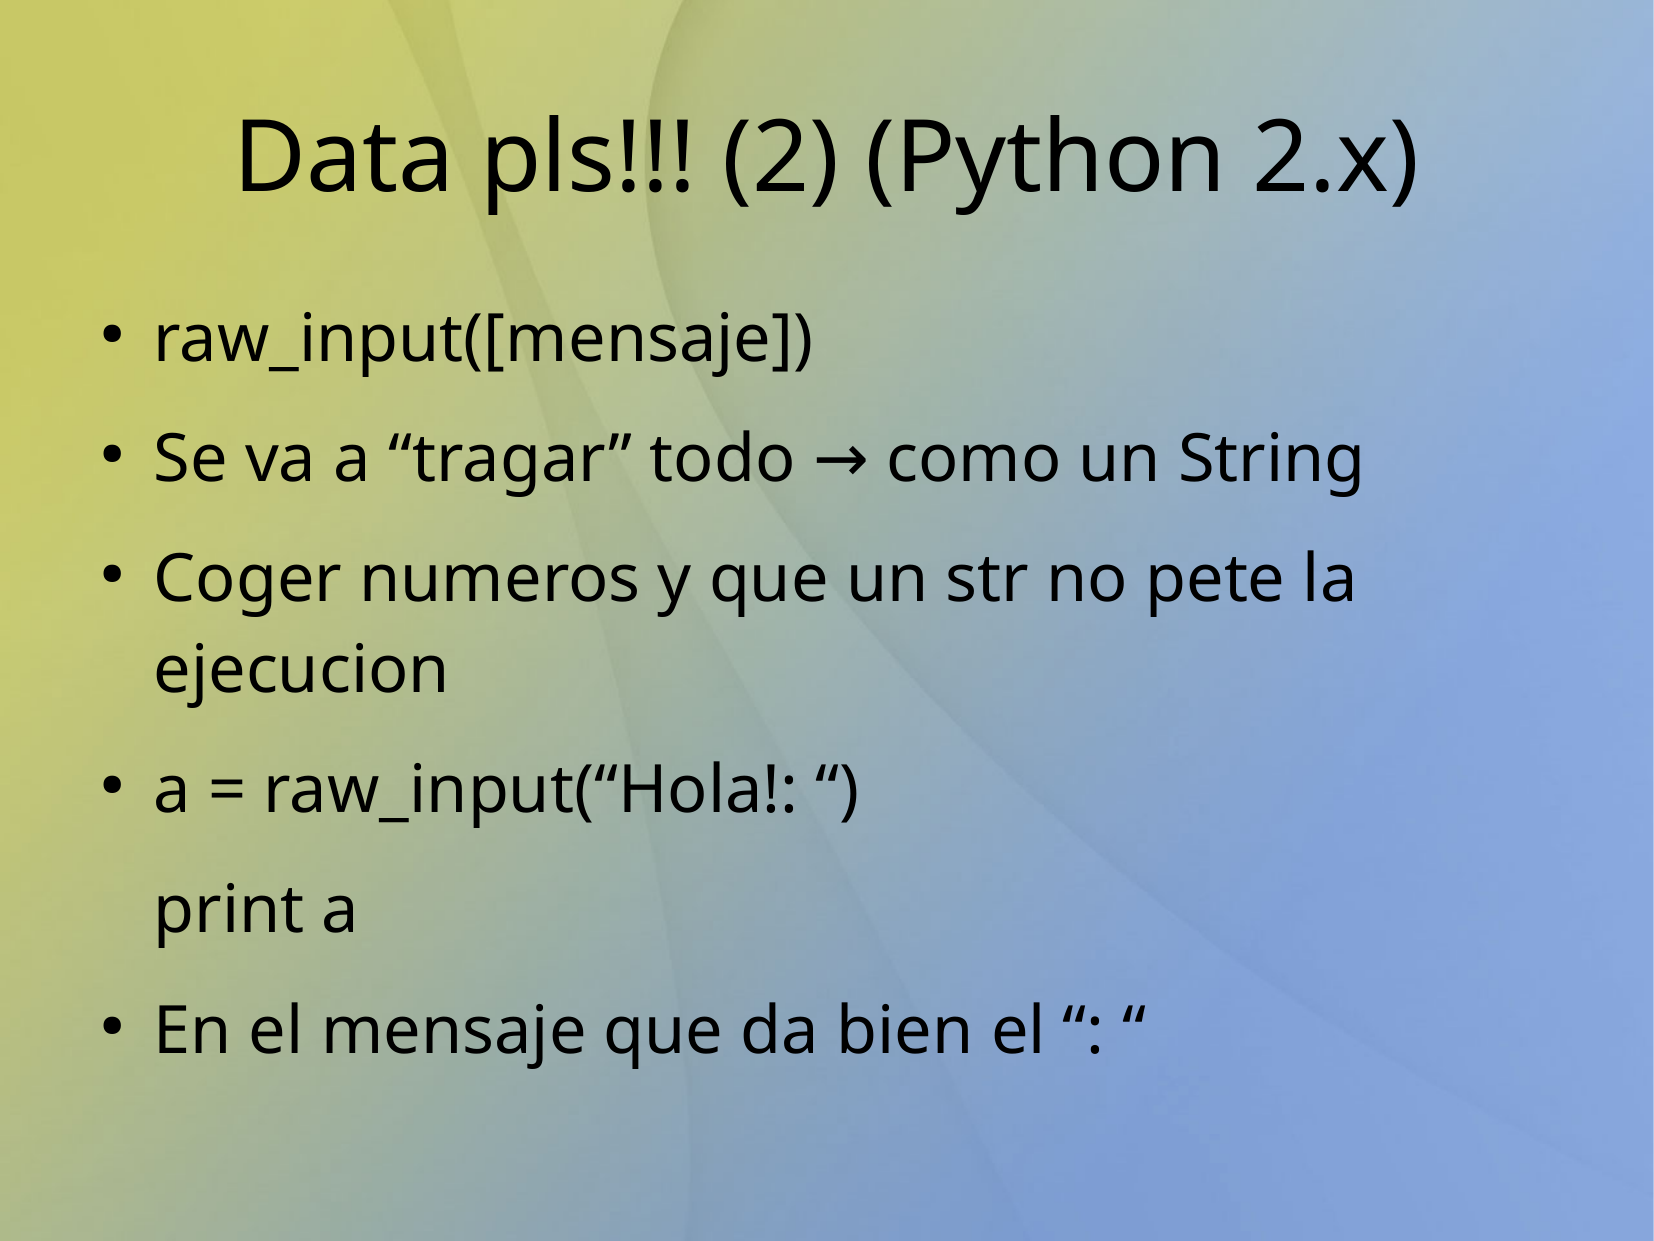

# Data pls!!! (2) (Python 2.x)
raw_input([mensaje])
Se va a “tragar” todo → como un String
Coger numeros y que un str no pete la ejecucion
a = raw_input(“Hola!: “)
print a
En el mensaje que da bien el “: “